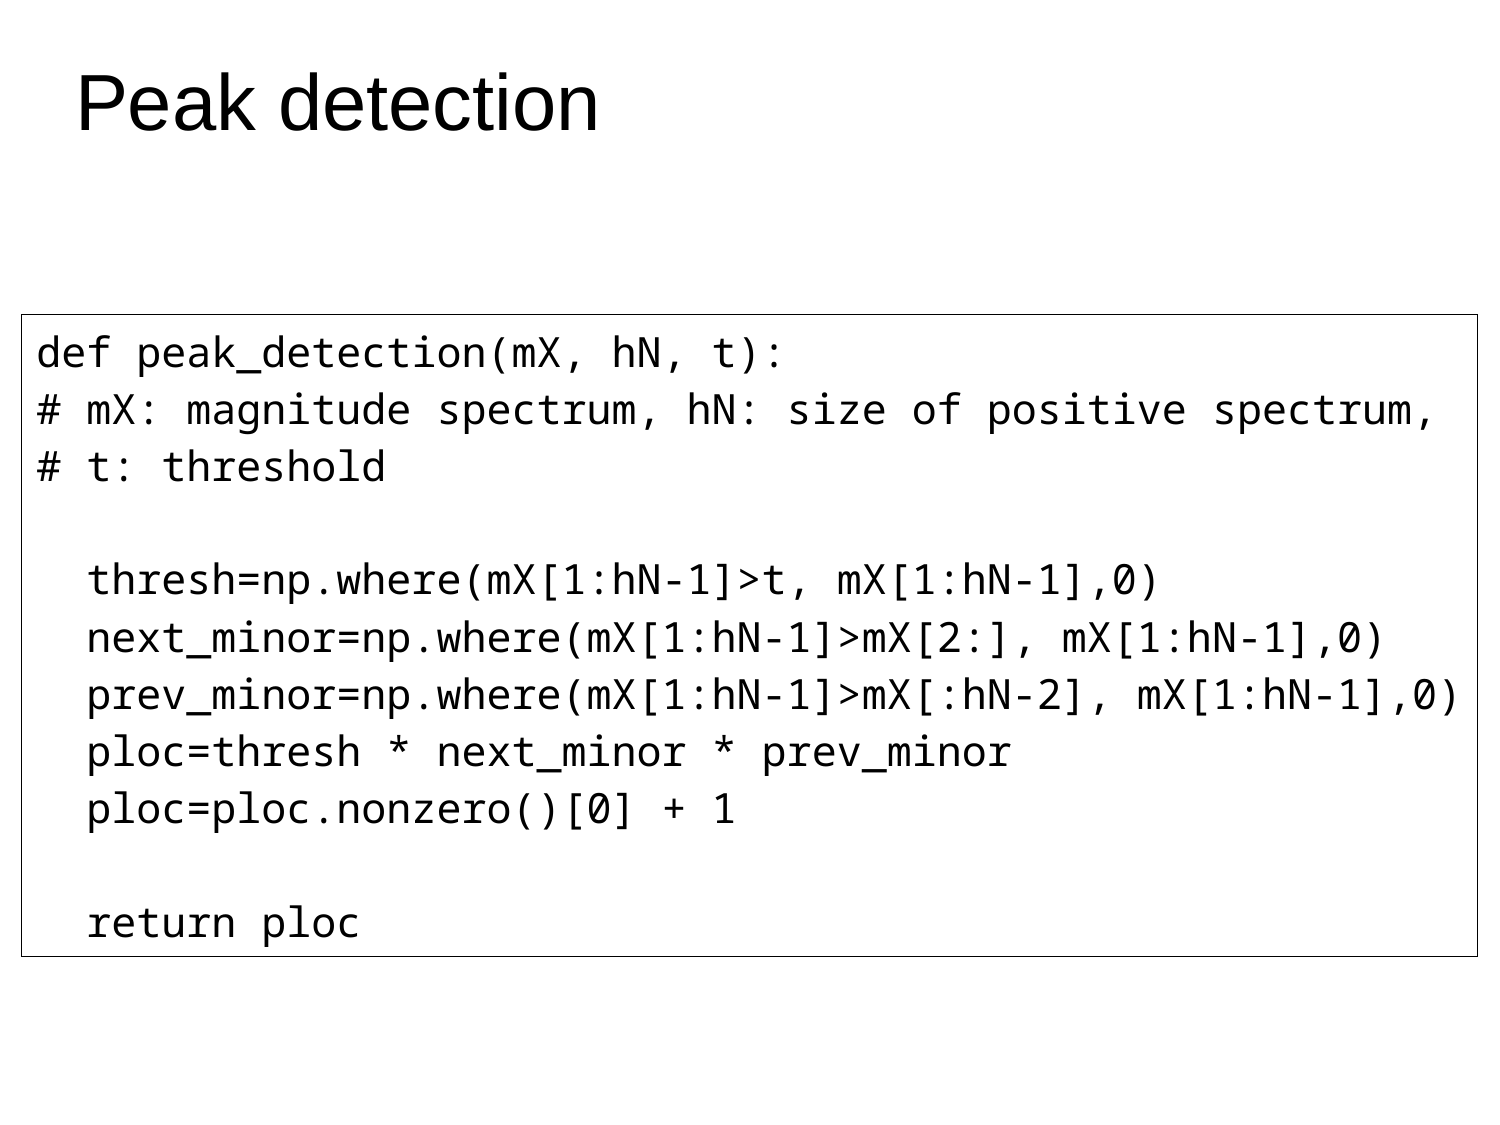

# Peak detection
def peak_detection(mX, hN, t):
# mX: magnitude spectrum, hN: size of positive spectrum,
# t: threshold
 thresh=np.where(mX[1:hN-1]>t, mX[1:hN-1],0)
 next_minor=np.where(mX[1:hN-1]>mX[2:], mX[1:hN-1],0)
 prev_minor=np.where(mX[1:hN-1]>mX[:hN-2], mX[1:hN-1],0)
 ploc=thresh * next_minor * prev_minor
 ploc=ploc.nonzero()[0] + 1
 return ploc